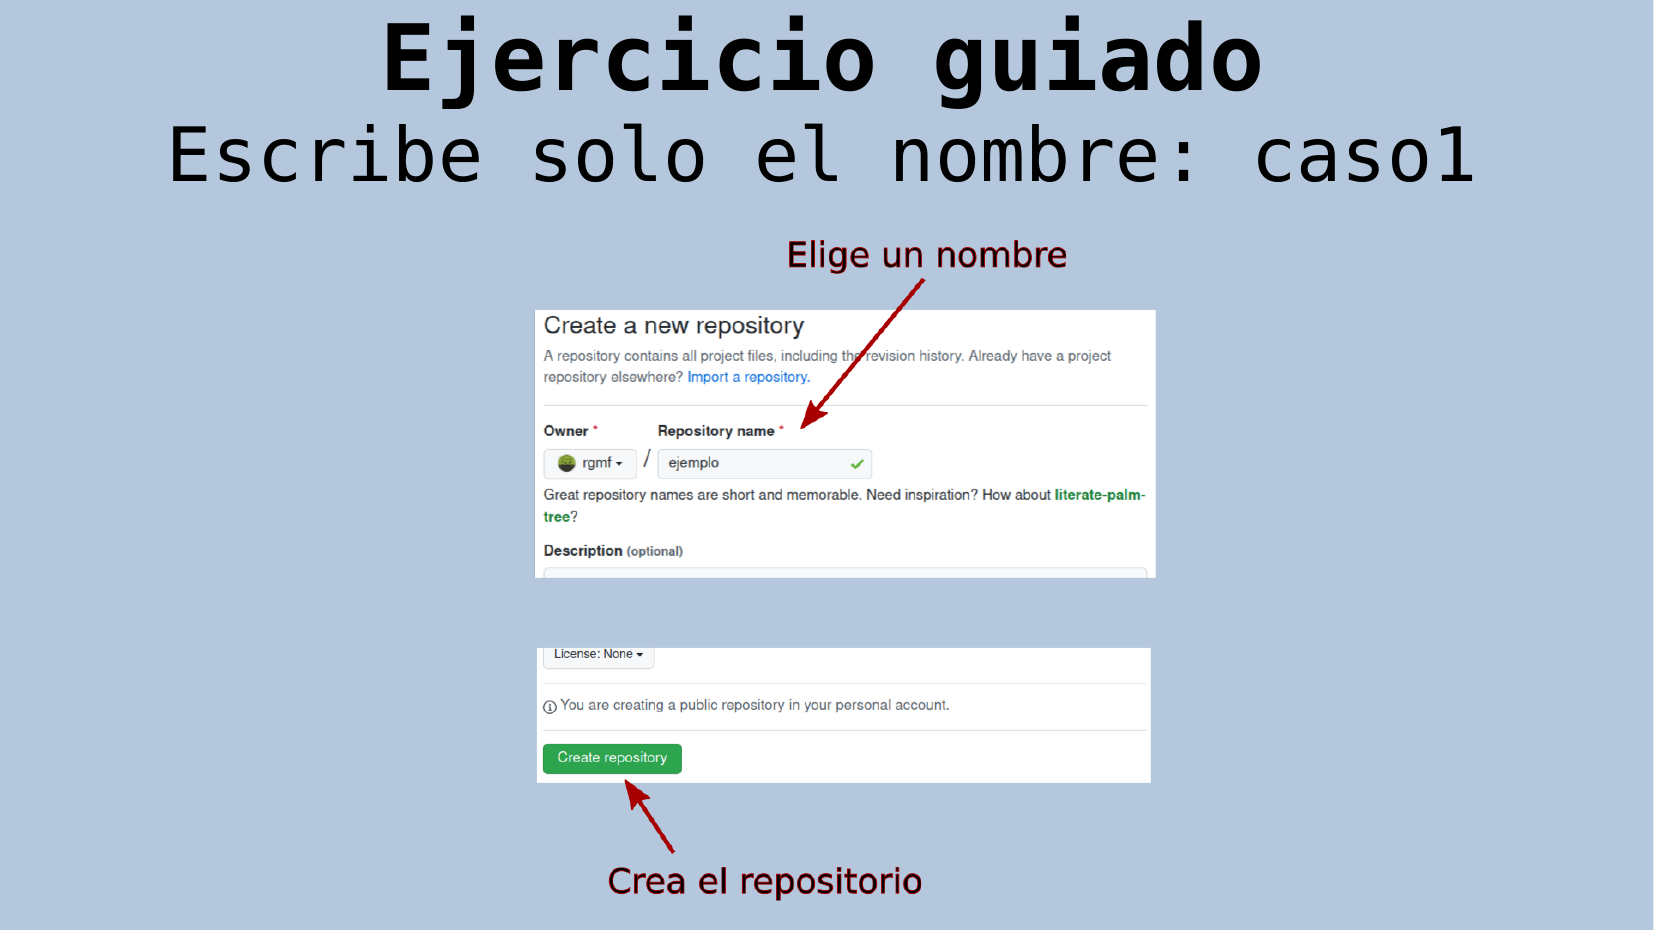

# Ejercicio guiado Escribe solo el nombre: caso1